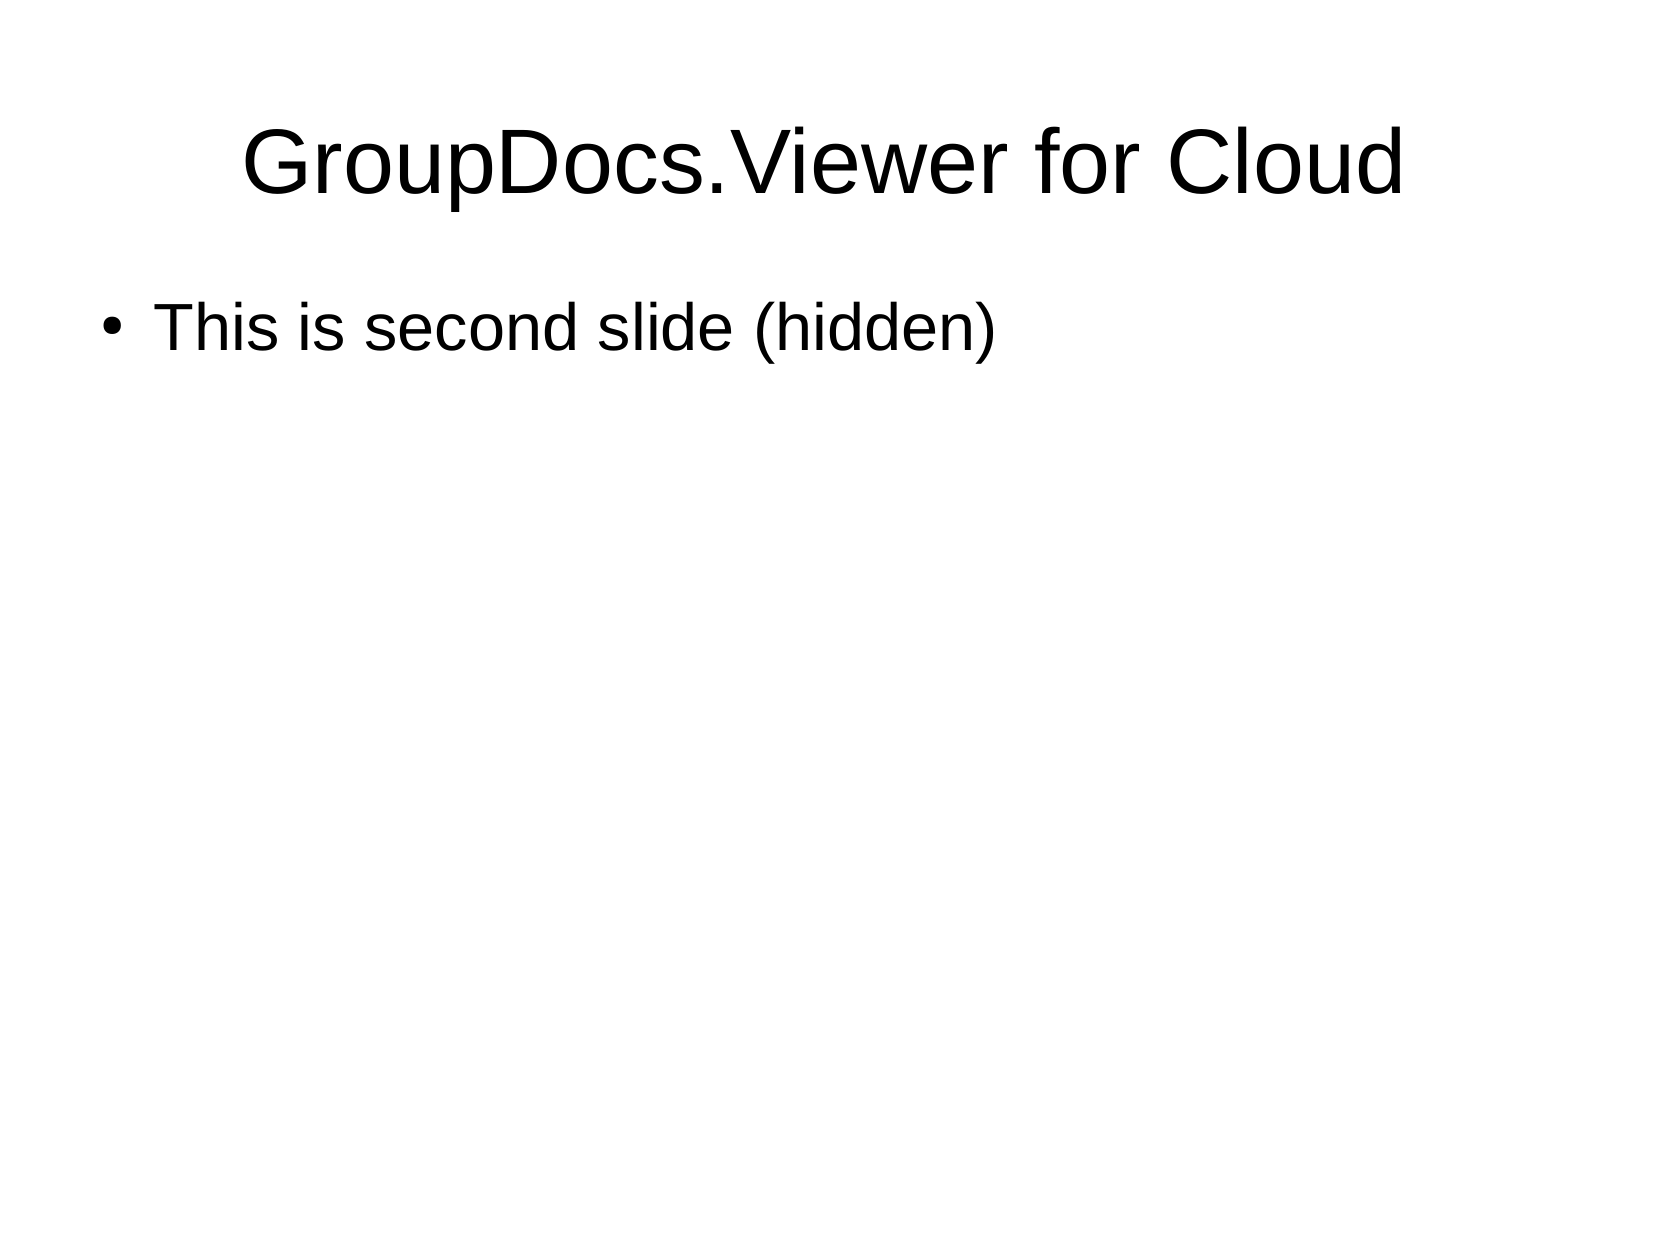

# GroupDocs.Viewer for Cloud
This is second slide (hidden)